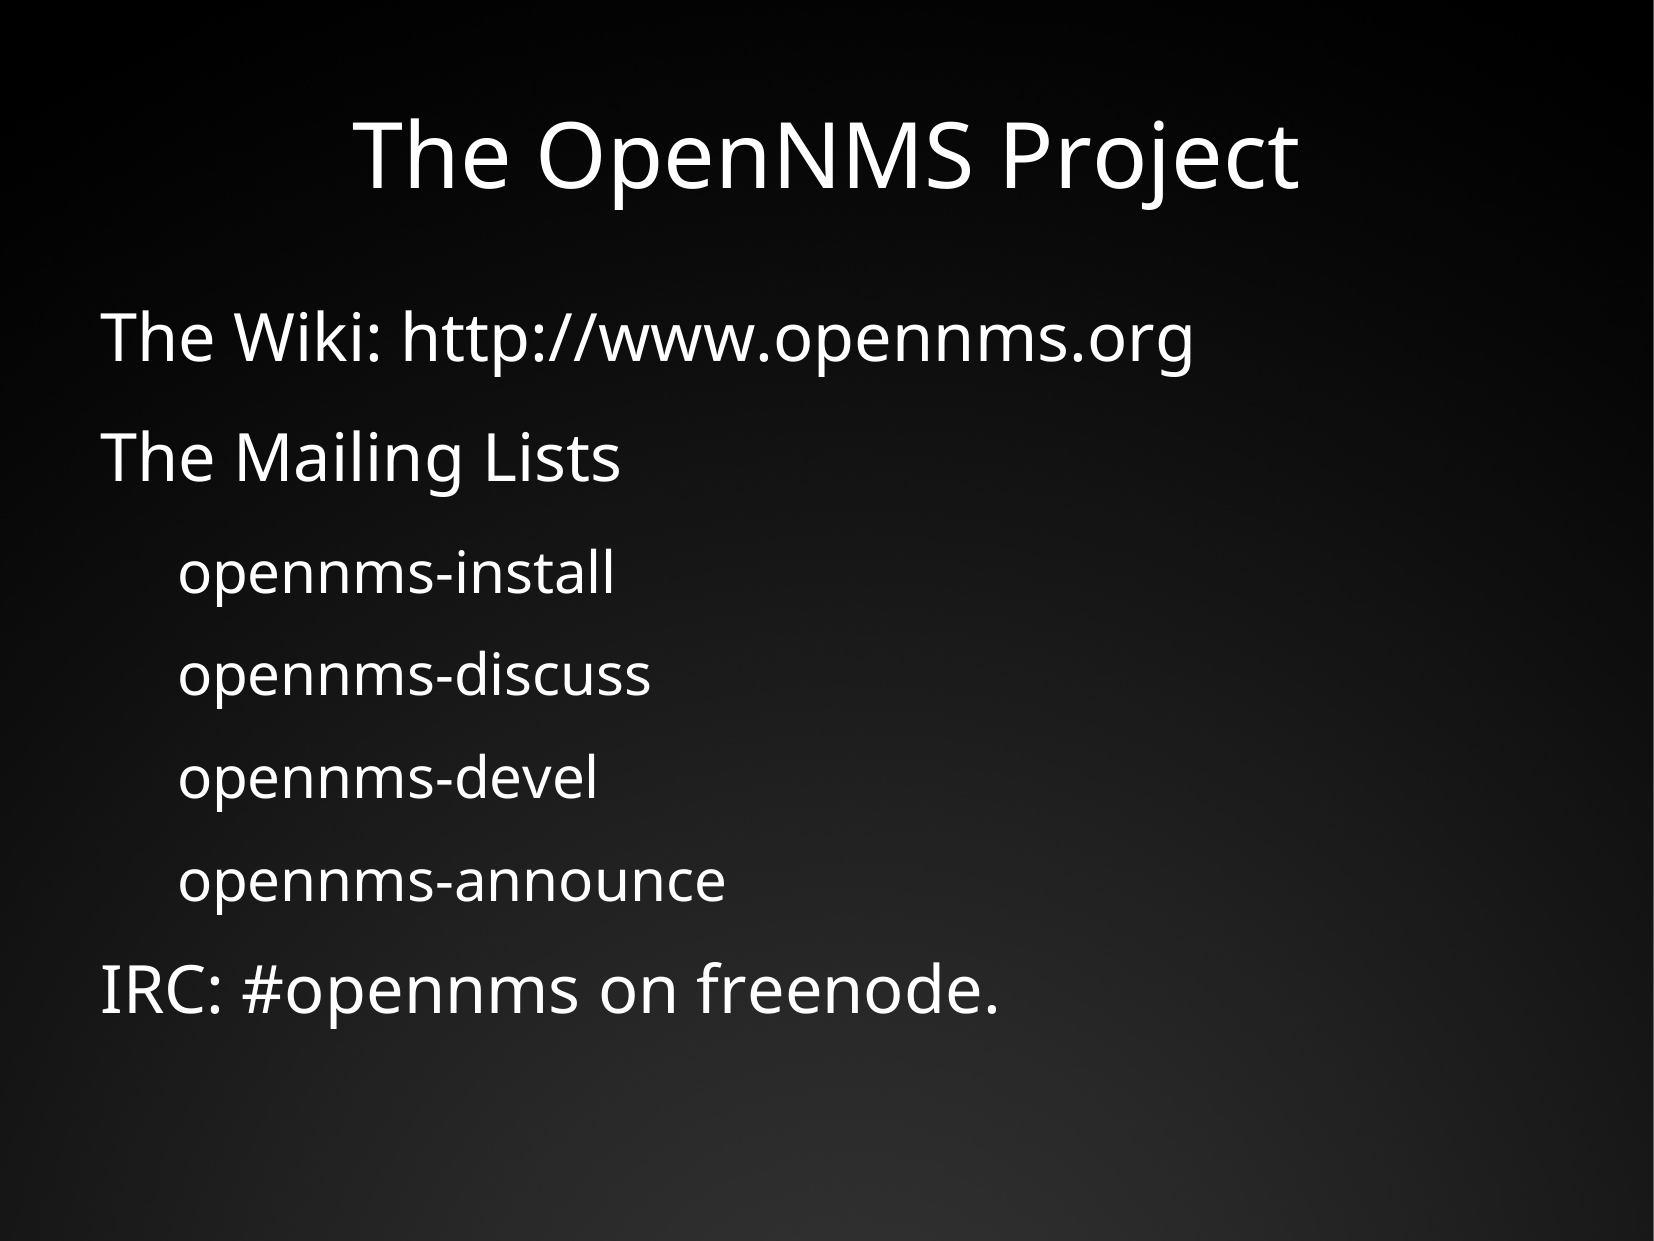

# The OpenNMS Project
The Wiki: http://www.opennms.org
The Mailing Lists
opennms-install
opennms-discuss
opennms-devel
opennms-announce
IRC: #opennms on freenode.